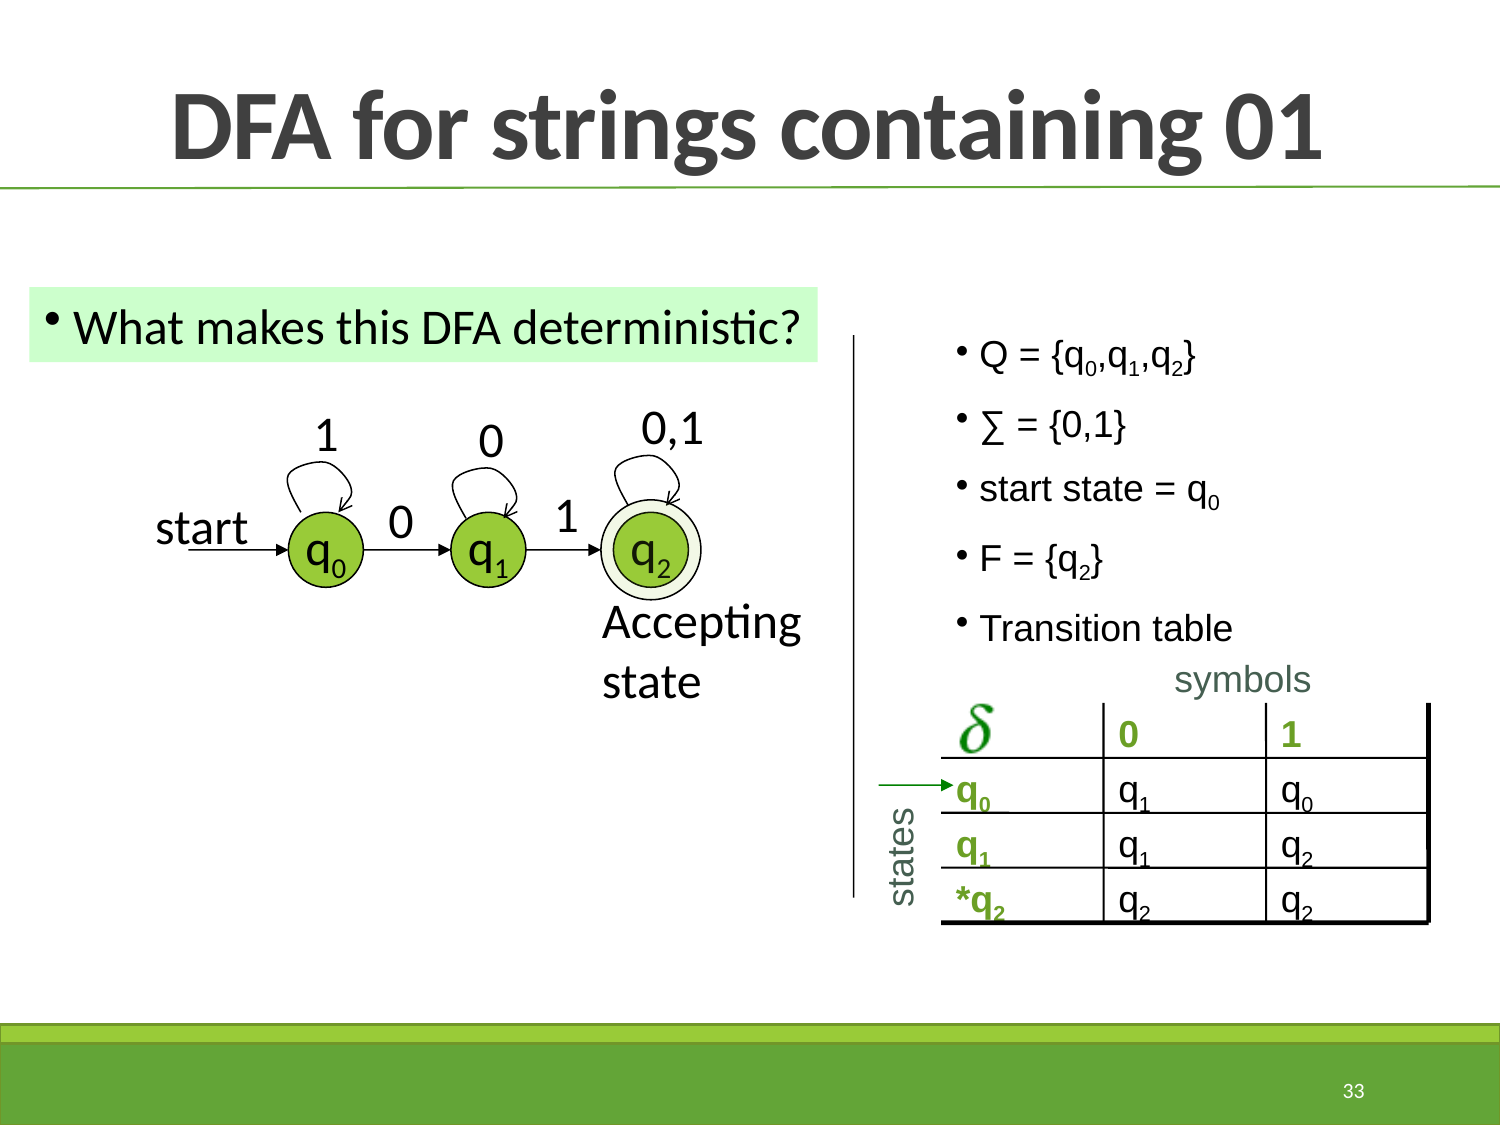

# DFA for strings containing 01
 What makes this DFA deterministic?
 Q = {q0,q1,q2}
 ∑ = {0,1}
 start state = q0
 F = {q2}
 Transition table
symbols
0
1
q0
q1
q0
q1
q1
q2
states
*q2
q2
q2
0,1
1
0
1
q2
0
q1
start
q0
Accepting
state
33